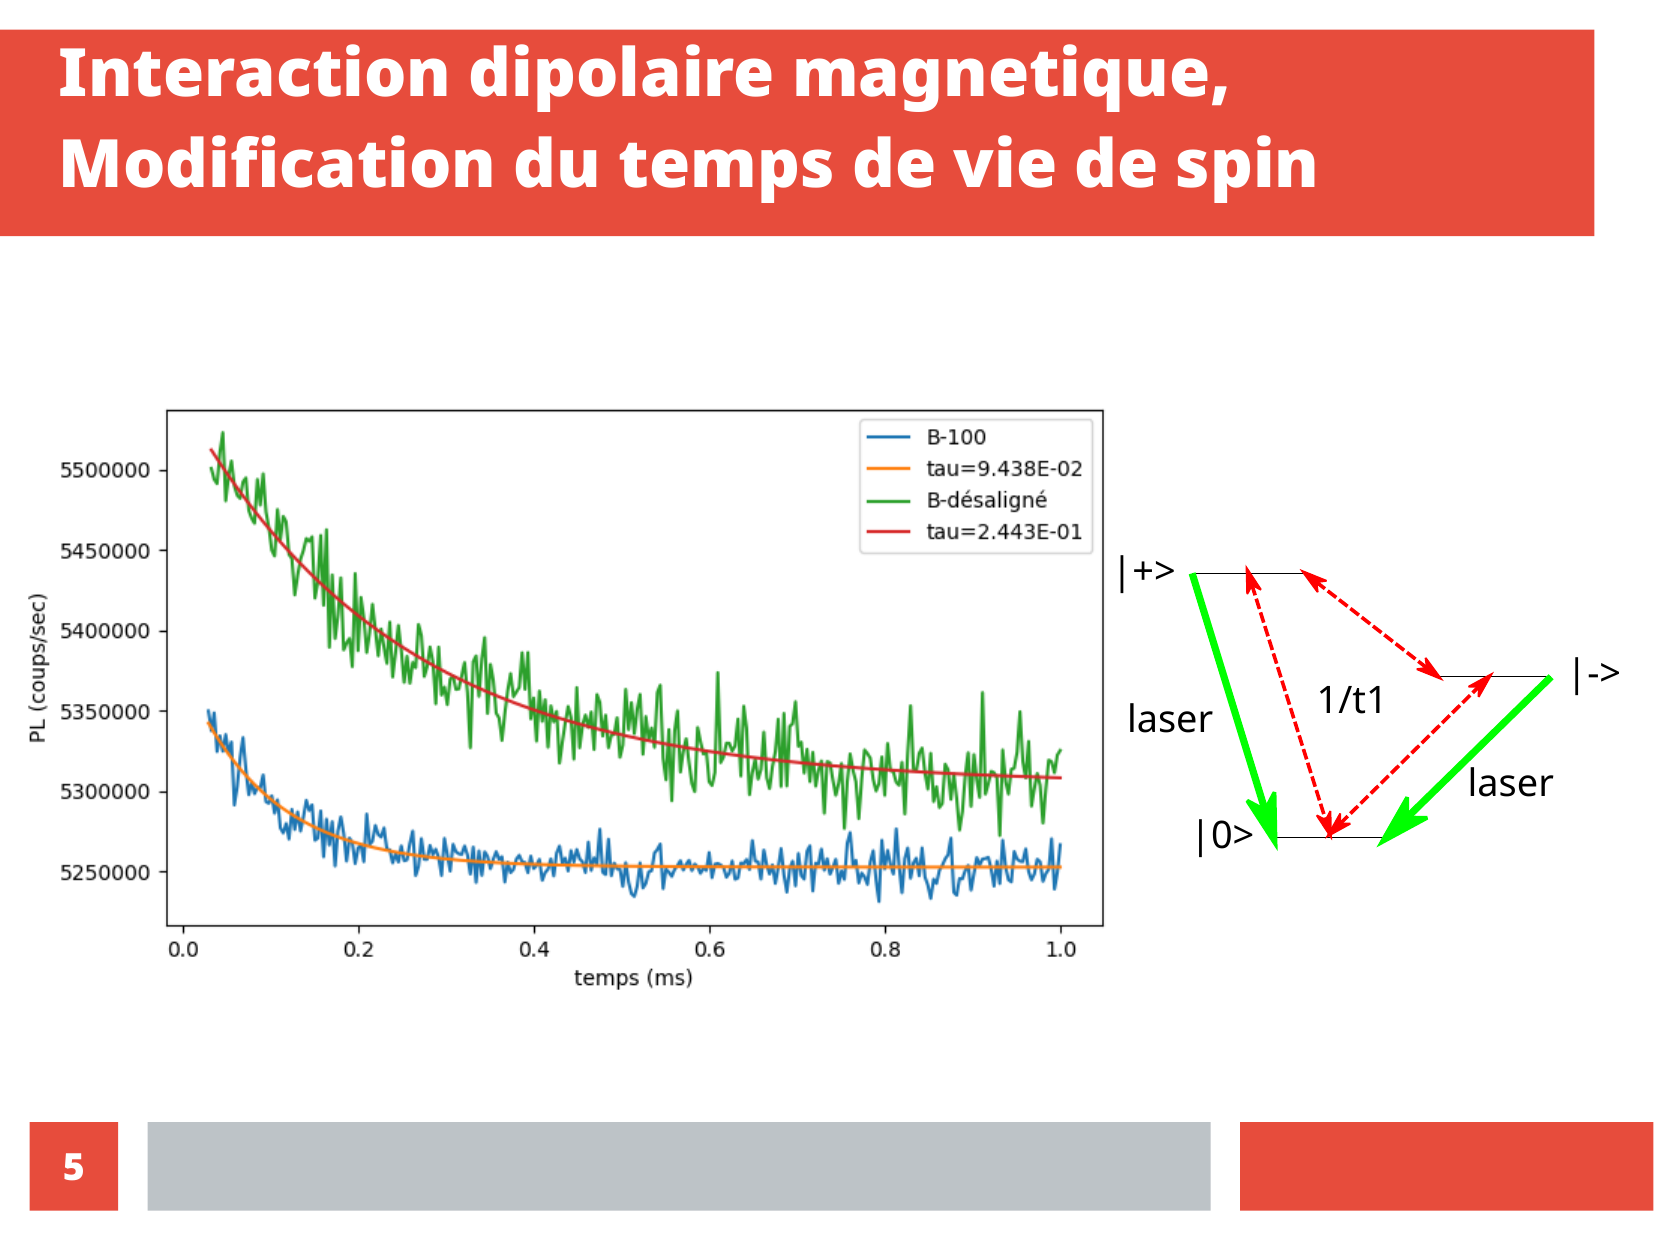

# Interaction dipolaire magnetique, Modification du temps de vie de spin
5